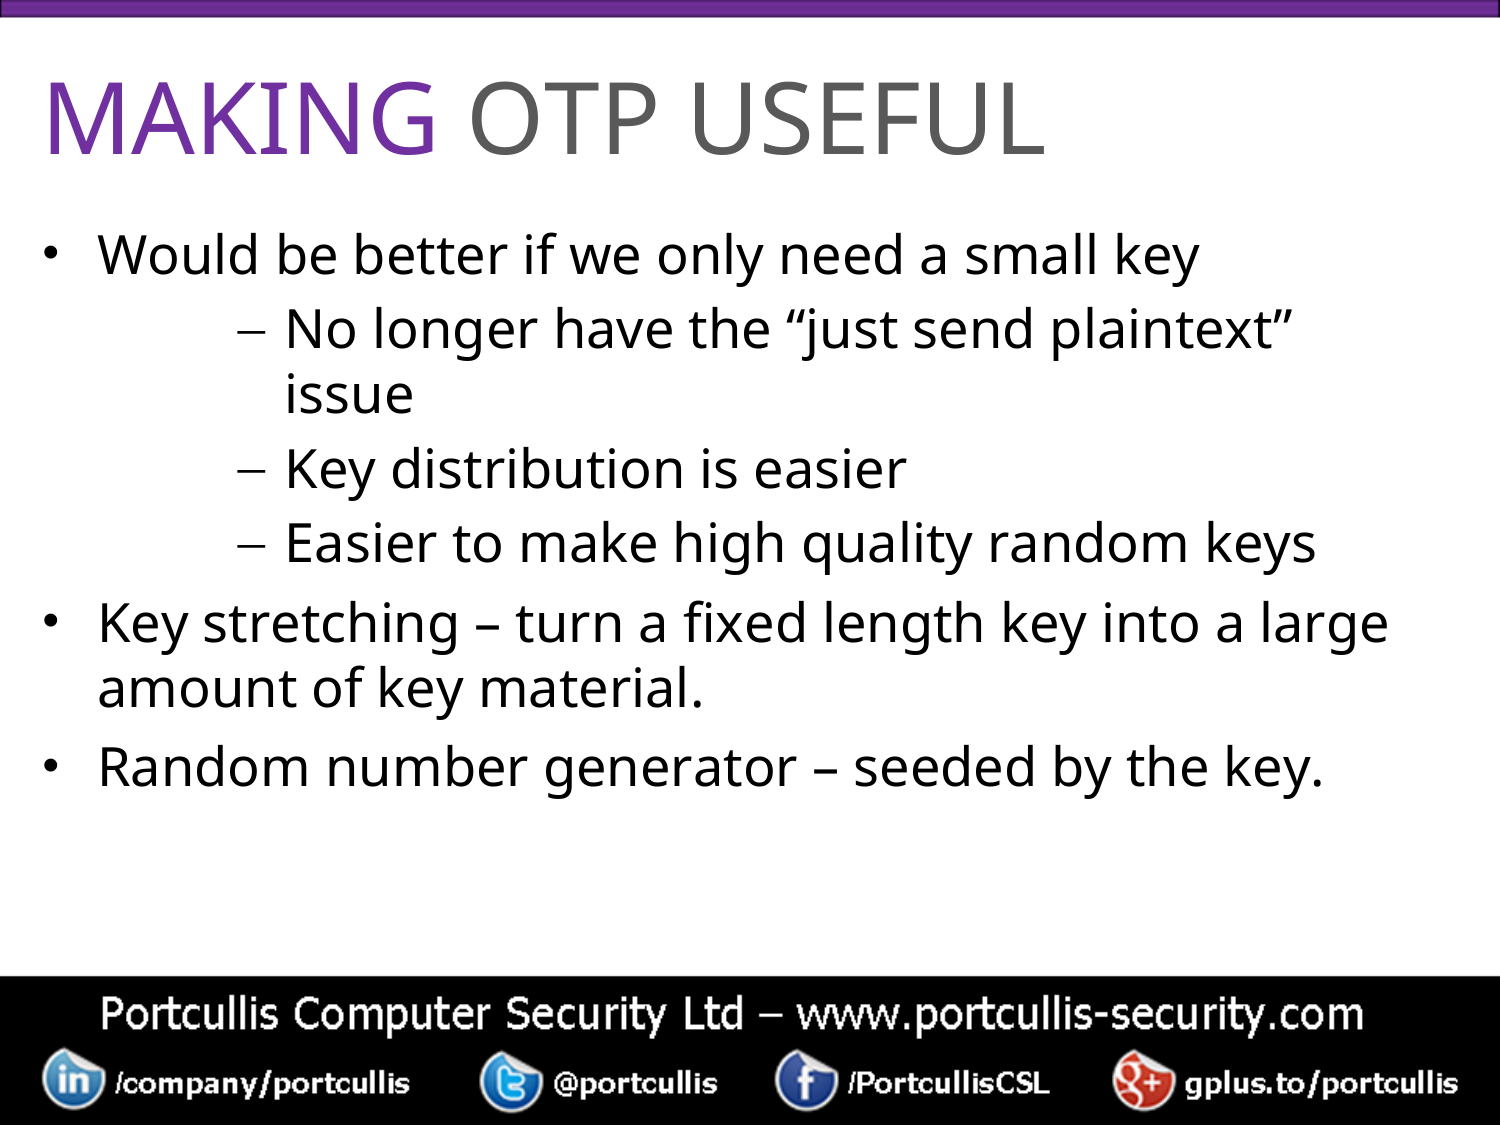

# MAKING OTP USEFUL
Would be better if we only need a small key
No longer have the “just send plaintext” issue
Key distribution is easier
Easier to make high quality random keys
Key stretching – turn a fixed length key into a large amount of key material.
Random number generator – seeded by the key.